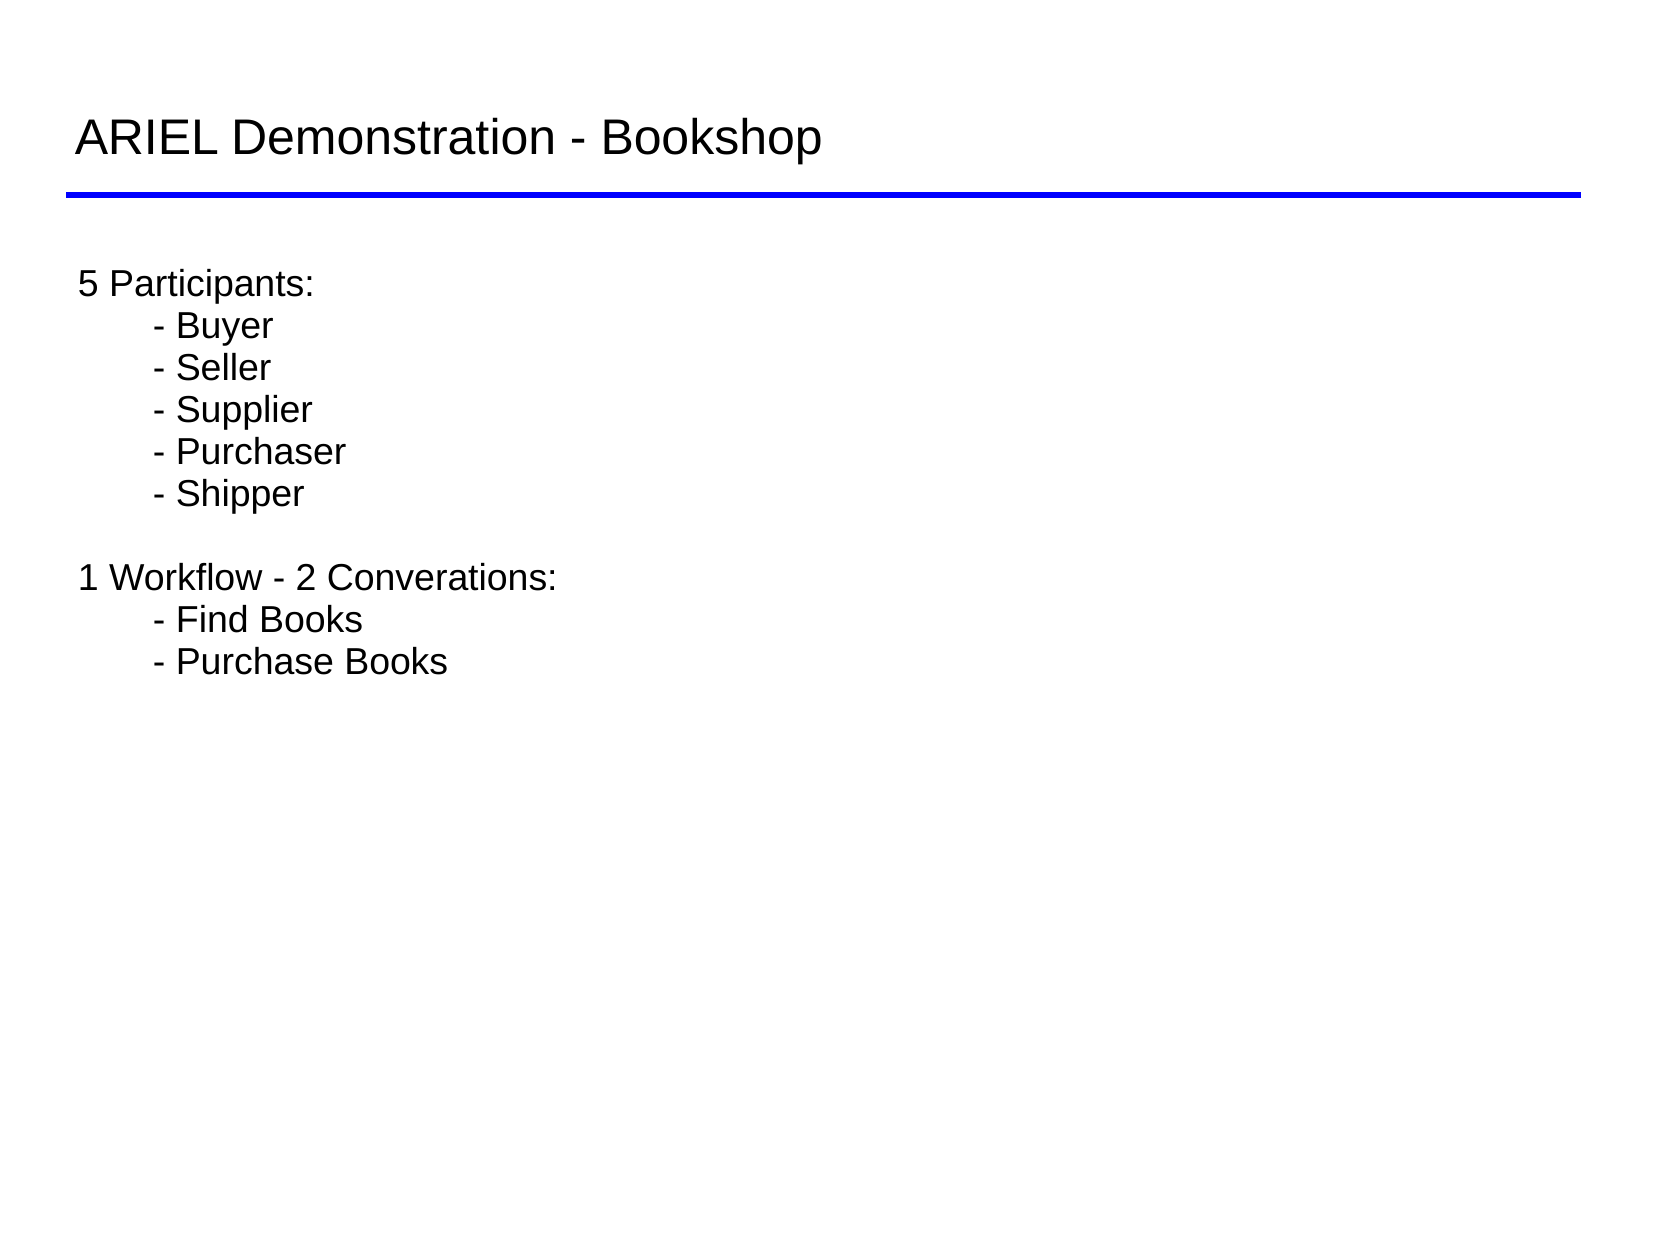

ARIEL Demonstration - Bookshop
5 Participants:
	- Buyer
	- Seller
	- Supplier
	- Purchaser
	- Shipper
1 Workflow - 2 Converations:
	- Find Books
	- Purchase Books